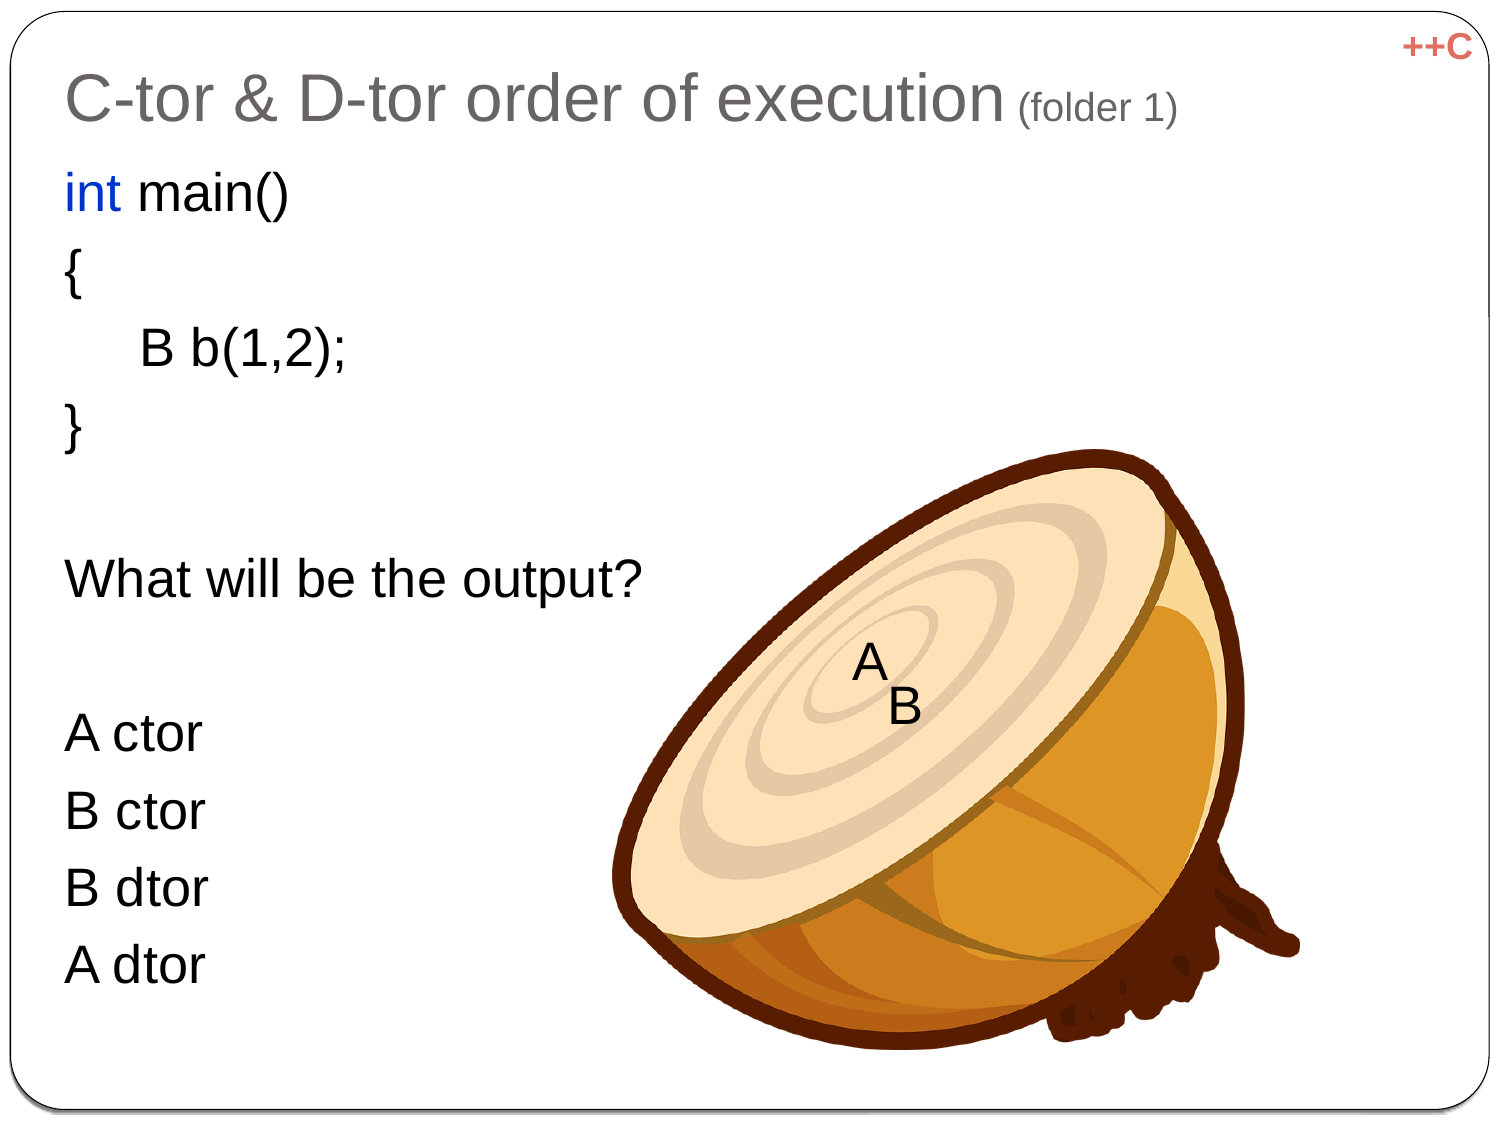

# C-tor & D-tor order of execution (folder 1)
int main()
{
	B b(1,2);
}
What will be the output?
A ctor
B ctor
B dtor
A dtor
A
B